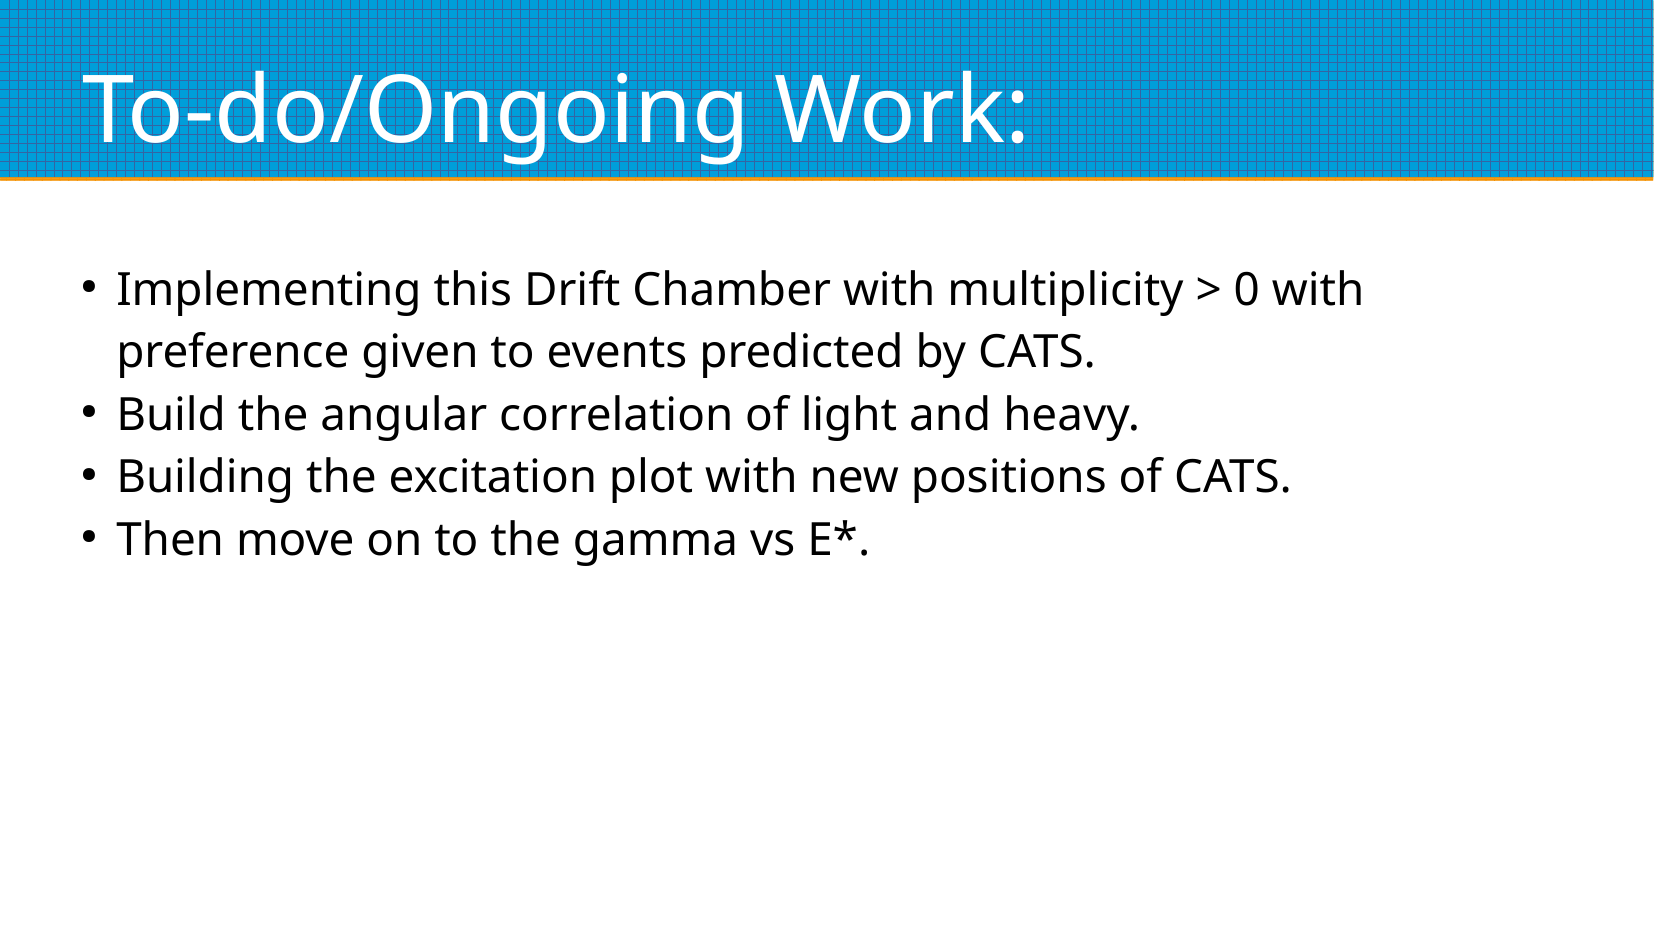

# To-do/Ongoing Work:
Implementing this Drift Chamber with multiplicity > 0 with preference given to events predicted by CATS.
Build the angular correlation of light and heavy.
Building the excitation plot with new positions of CATS.
Then move on to the gamma vs E*.